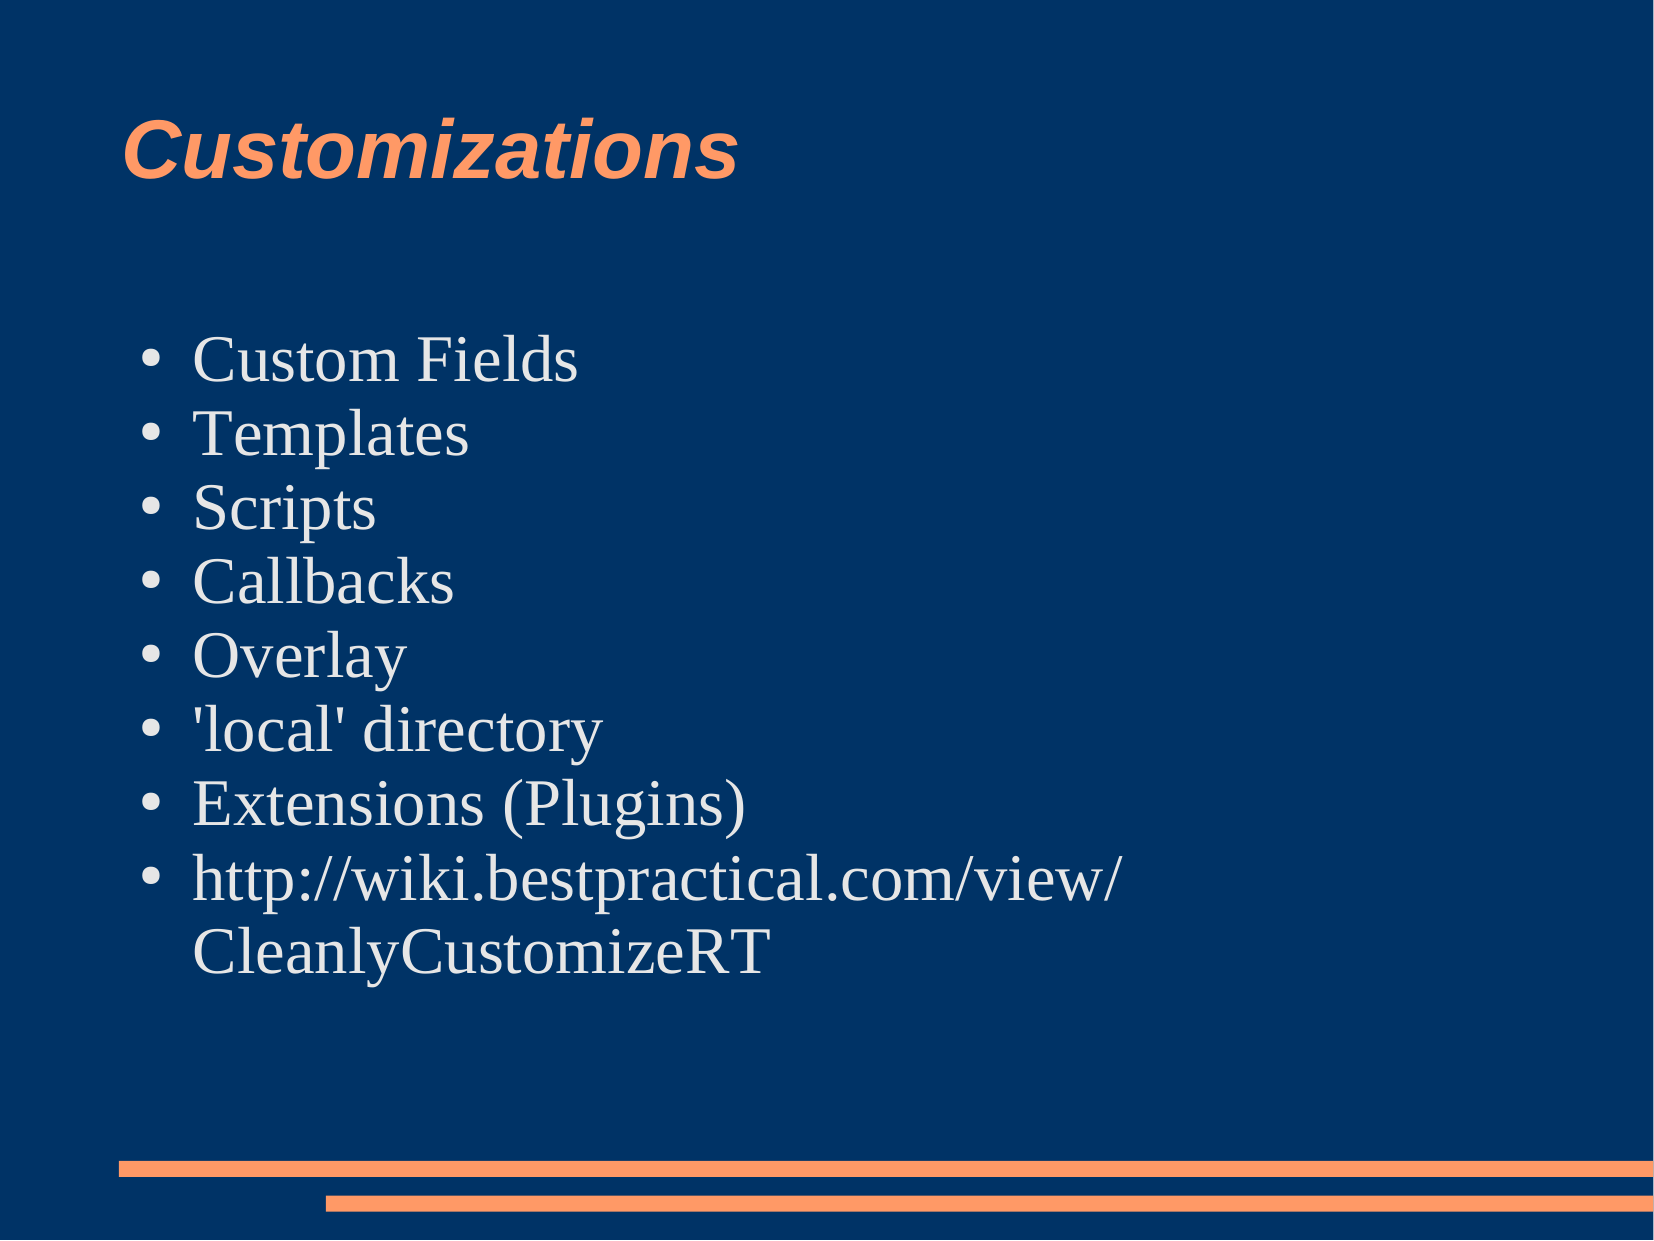

# Customizations
Custom Fields
Templates
Scripts
Callbacks
Overlay
'local' directory
Extensions (Plugins)
http://wiki.bestpractical.com/view/CleanlyCustomizeRT